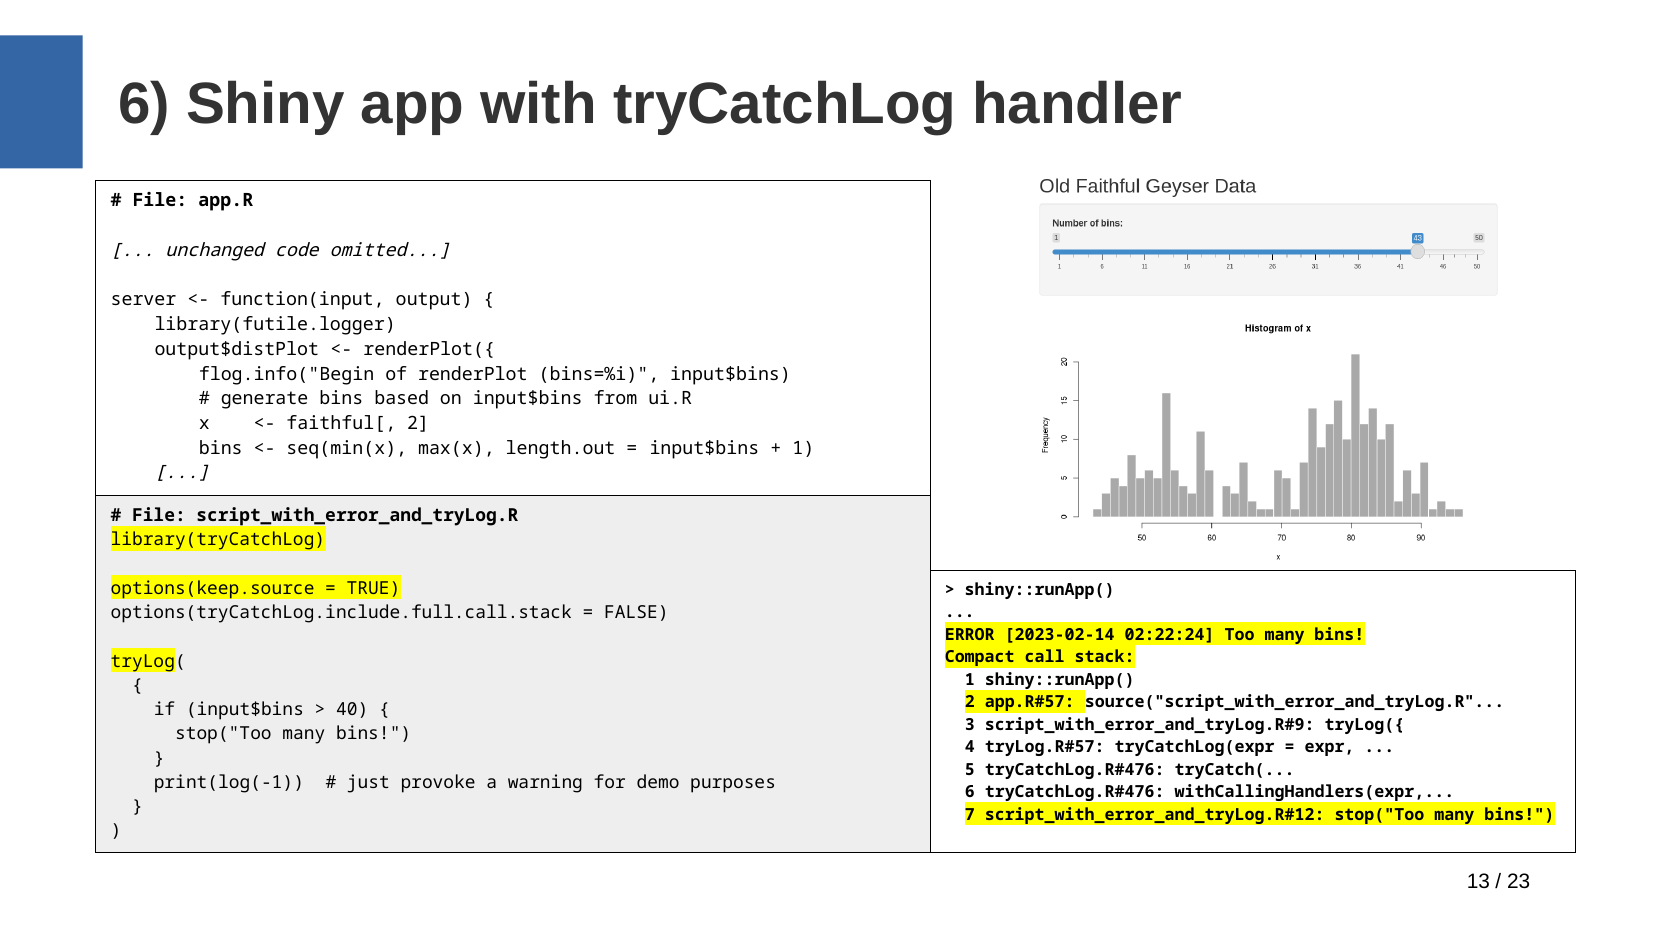

# 6) Shiny app with tryCatchLog handler
# File: app.R
[... unchanged code omitted...]
server <- function(input, output) {
 library(futile.logger)
 output$distPlot <- renderPlot({
 flog.info("Begin of renderPlot (bins=%i)", input$bins)
 # generate bins based on input$bins from ui.R
 x <- faithful[, 2]
 bins <- seq(min(x), max(x), length.out = input$bins + 1)
 [...]
# File: script_with_error_and_tryLog.R
library(tryCatchLog)
options(keep.source = TRUE)
options(tryCatchLog.include.full.call.stack = FALSE)
tryLog(
 {
 if (input$bins > 40) {
 stop("Too many bins!")
 }
 print(log(-1)) # just provoke a warning for demo purposes
 }
)
> shiny::runApp()
...
ERROR [2023-02-14 02:22:24] Too many bins!
Compact call stack:
 1 shiny::runApp()
 2 app.R#57: source("script_with_error_and_tryLog.R"...
 3 script_with_error_and_tryLog.R#9: tryLog({
 4 tryLog.R#57: tryCatchLog(expr = expr, ...
 5 tryCatchLog.R#476: tryCatch(...
 6 tryCatchLog.R#476: withCallingHandlers(expr,...
 7 script_with_error_and_tryLog.R#12: stop("Too many bins!")
13